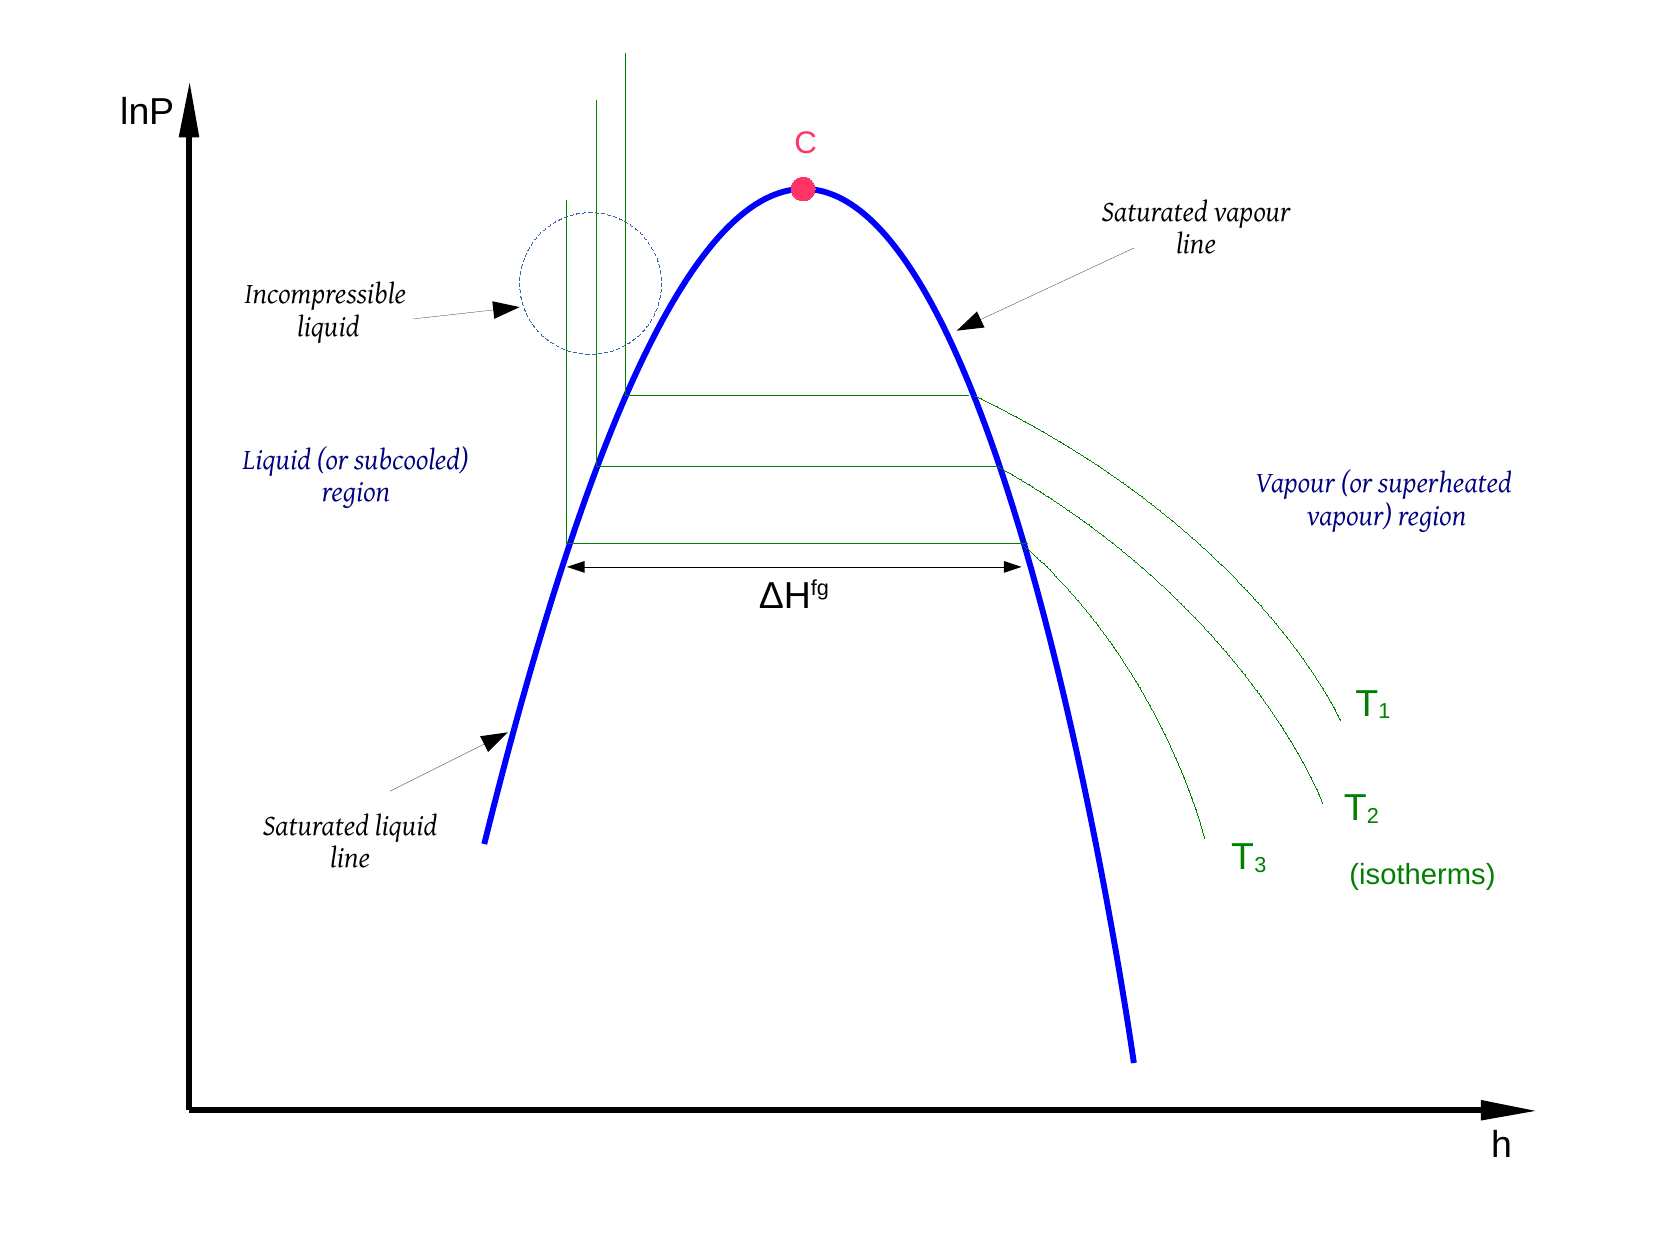

lnP
C
Saturated vapour
line
Incompressible
liquid
Liquid (or subcooled)
region
Vapour (or superheated
vapour) region
ΔHfg
T1
T2
Saturated liquid
line
T3
(isotherms)
h